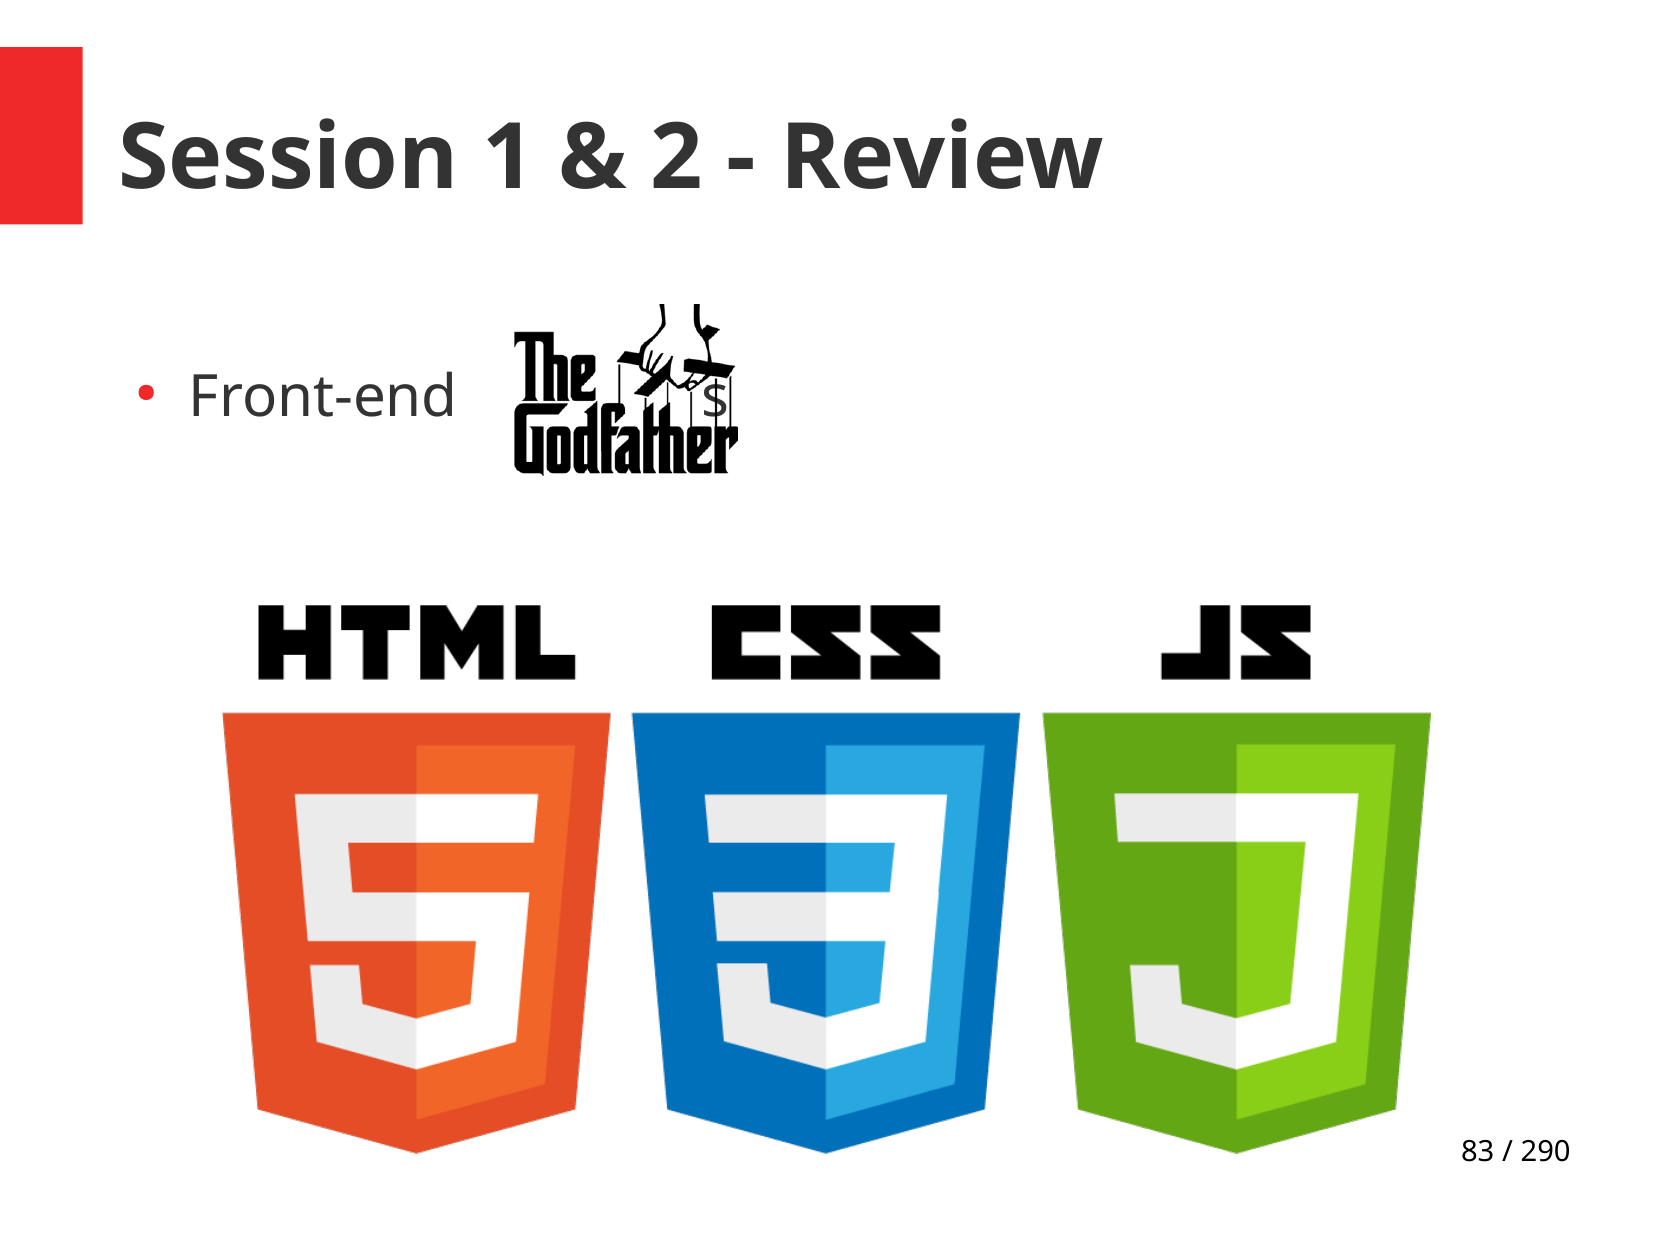

# Session 1 & 2 - Review
Front-end s
83